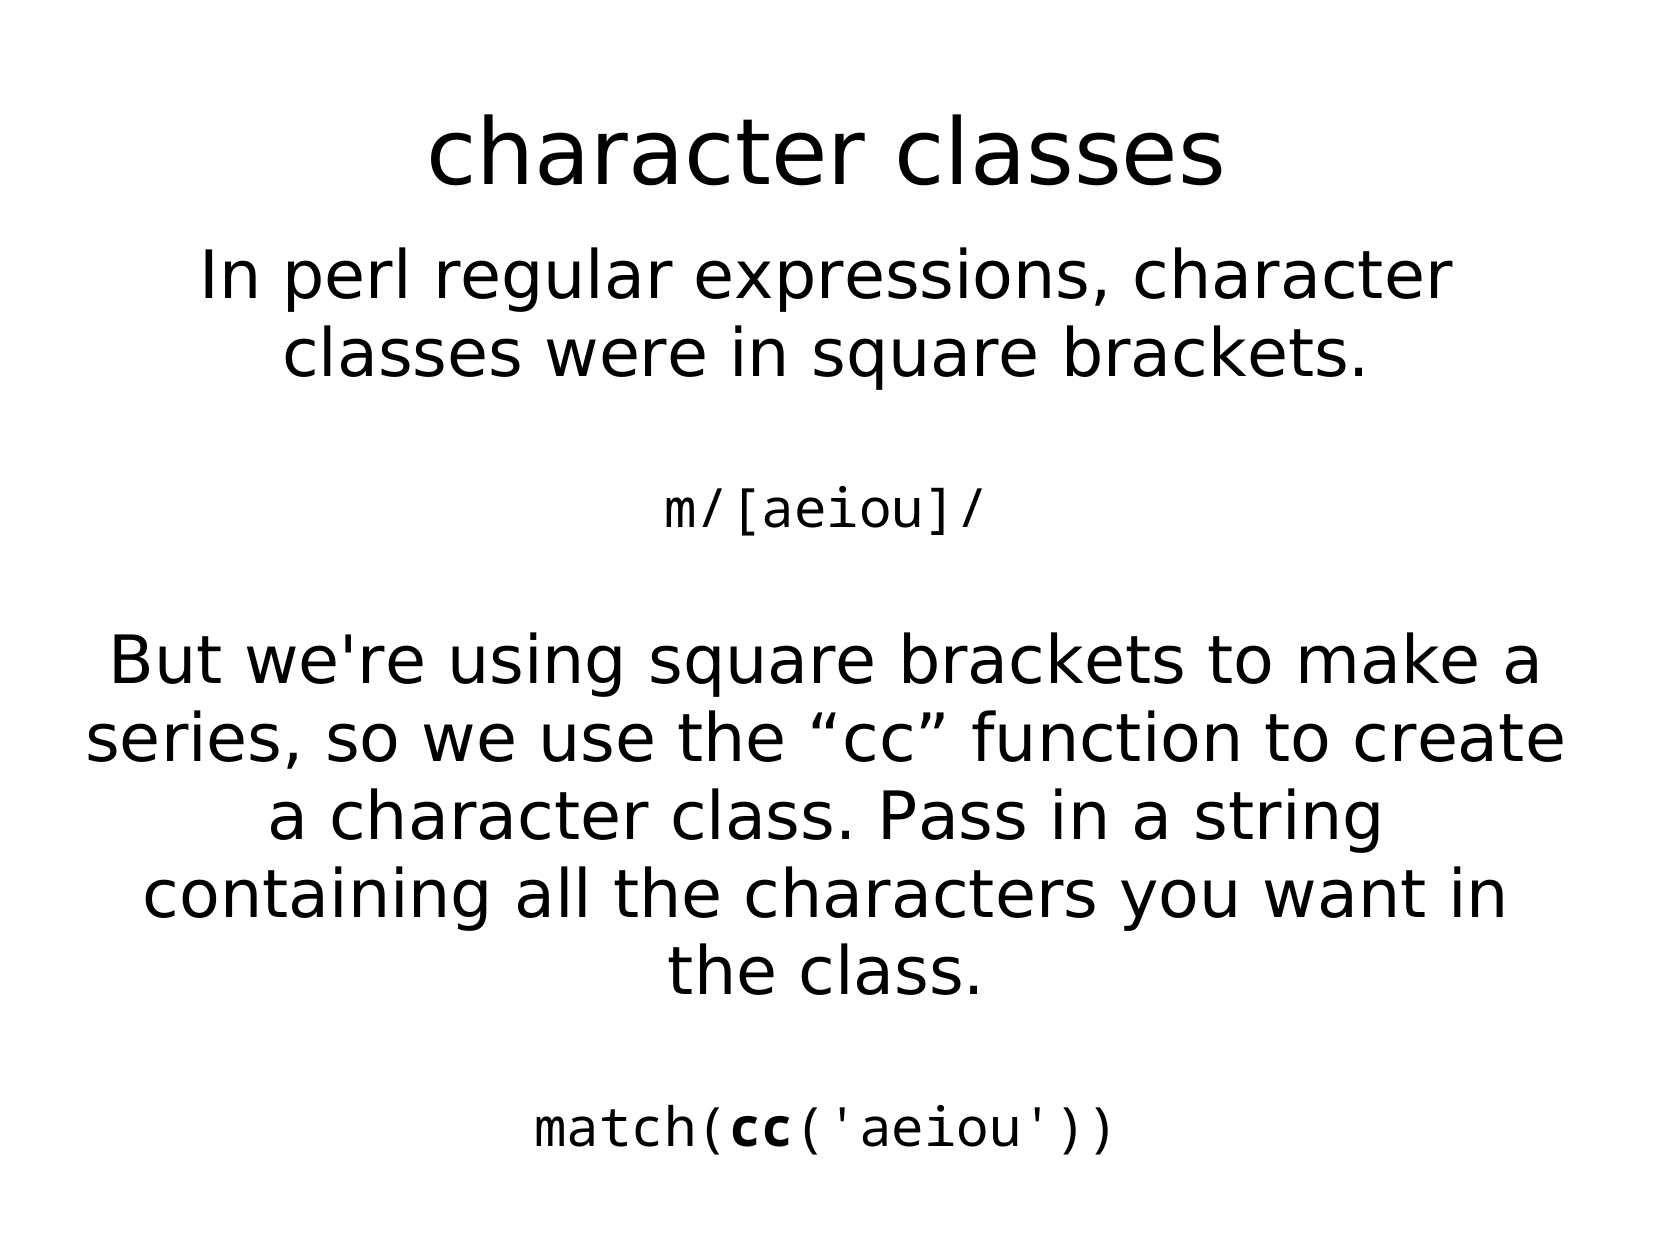

# character classes
In perl regular expressions, character classes were in square brackets.
m/[aeiou]/
But we're using square brackets to make a series, so we use the “cc” function to create a character class. Pass in a string containing all the characters you want in the class.
match(cc('aeiou'))